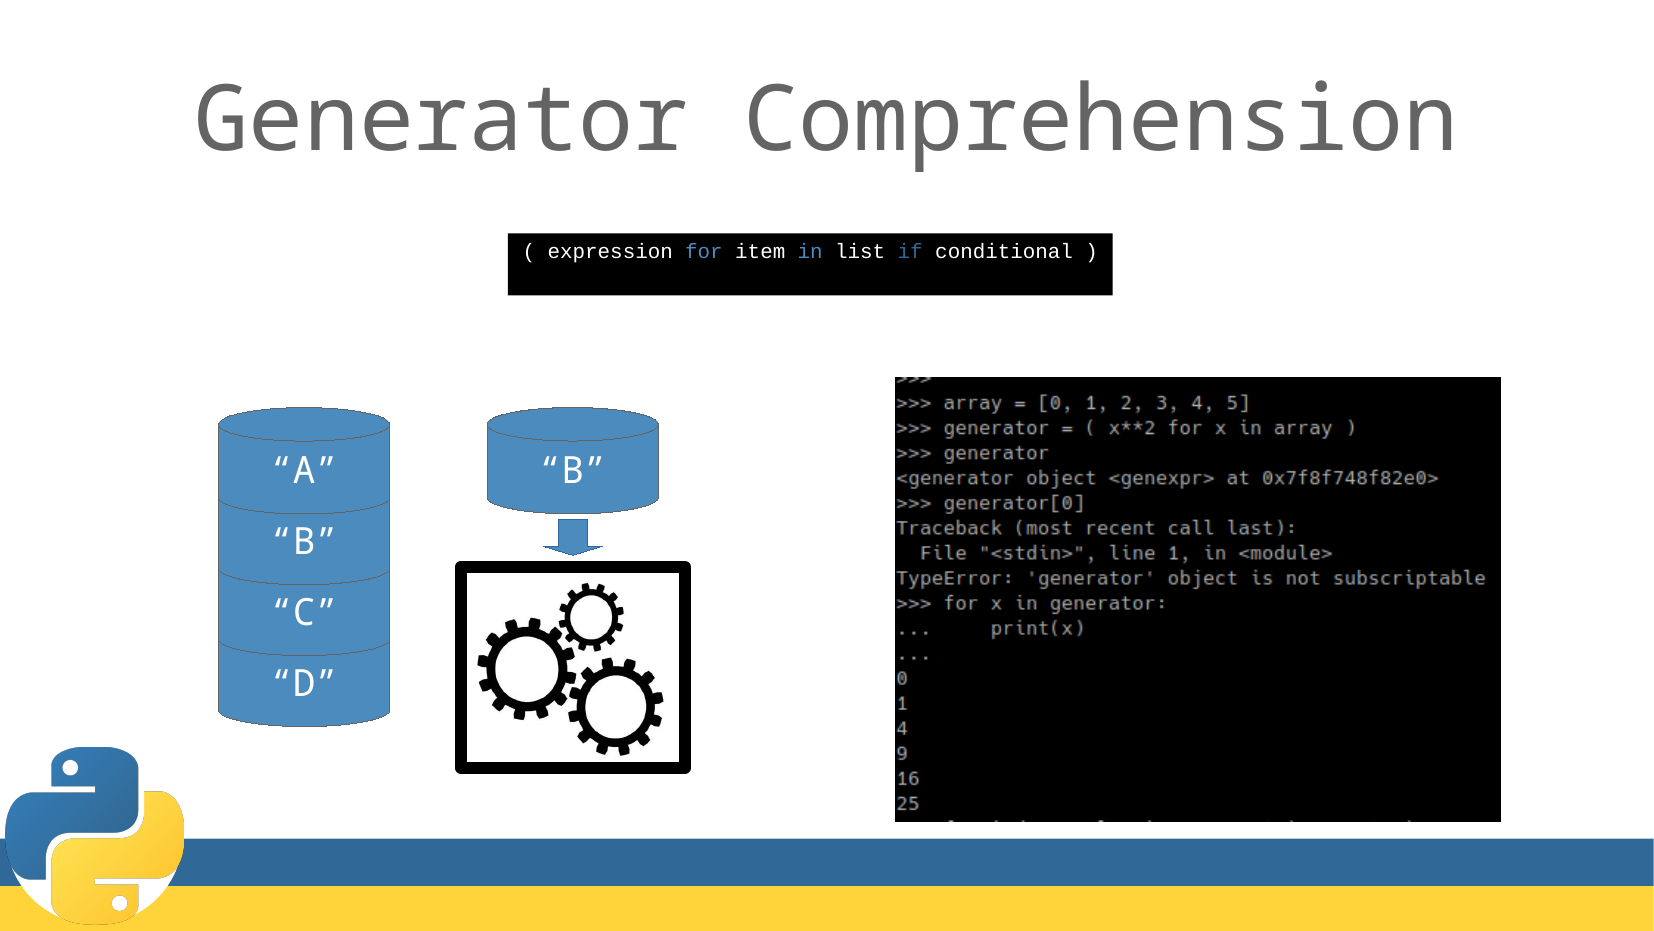

# Generator Comprehension
( expression for item in list if conditional )
“A”
“B”
“A”
“B”
“C”
“D”